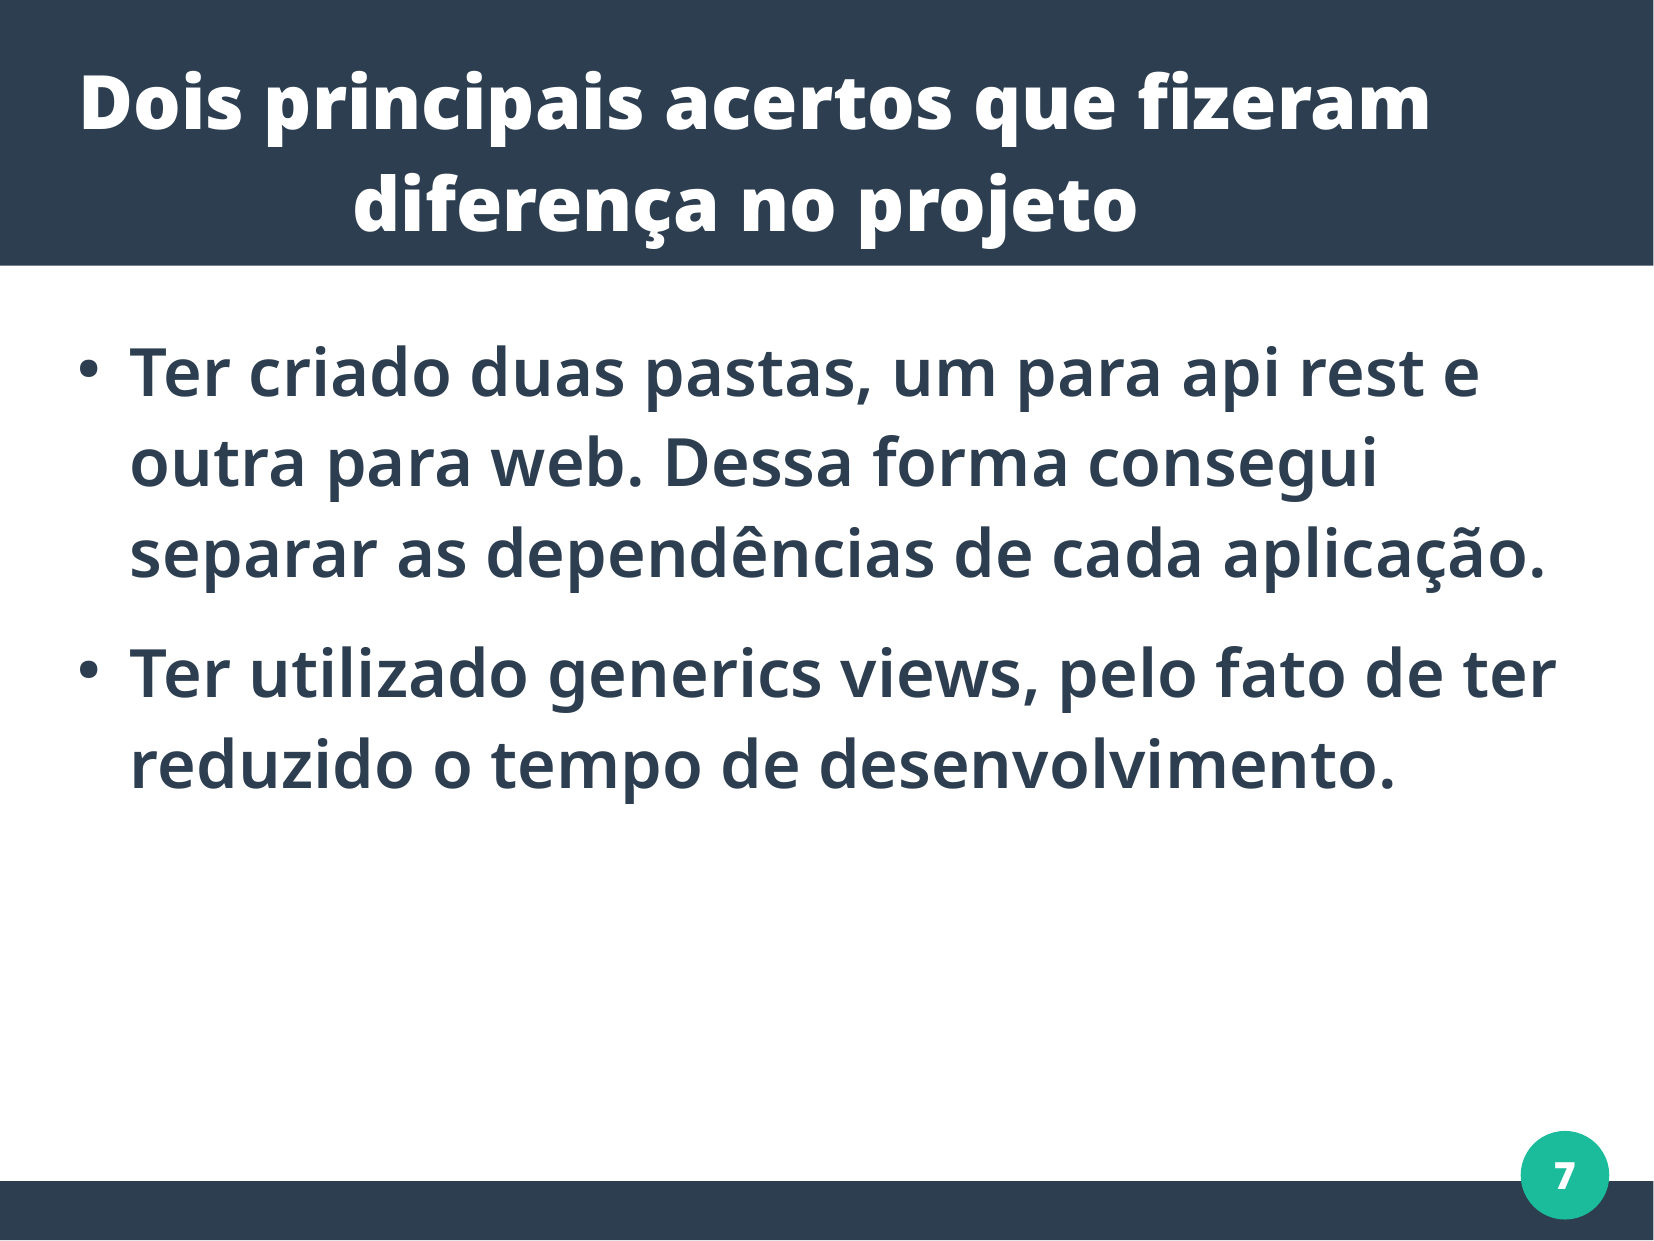

# Dois principais acertos que fizeram diferença no projeto
Ter criado duas pastas, um para api rest e outra para web. Dessa forma consegui separar as dependências de cada aplicação.
Ter utilizado generics views, pelo fato de ter reduzido o tempo de desenvolvimento.
7